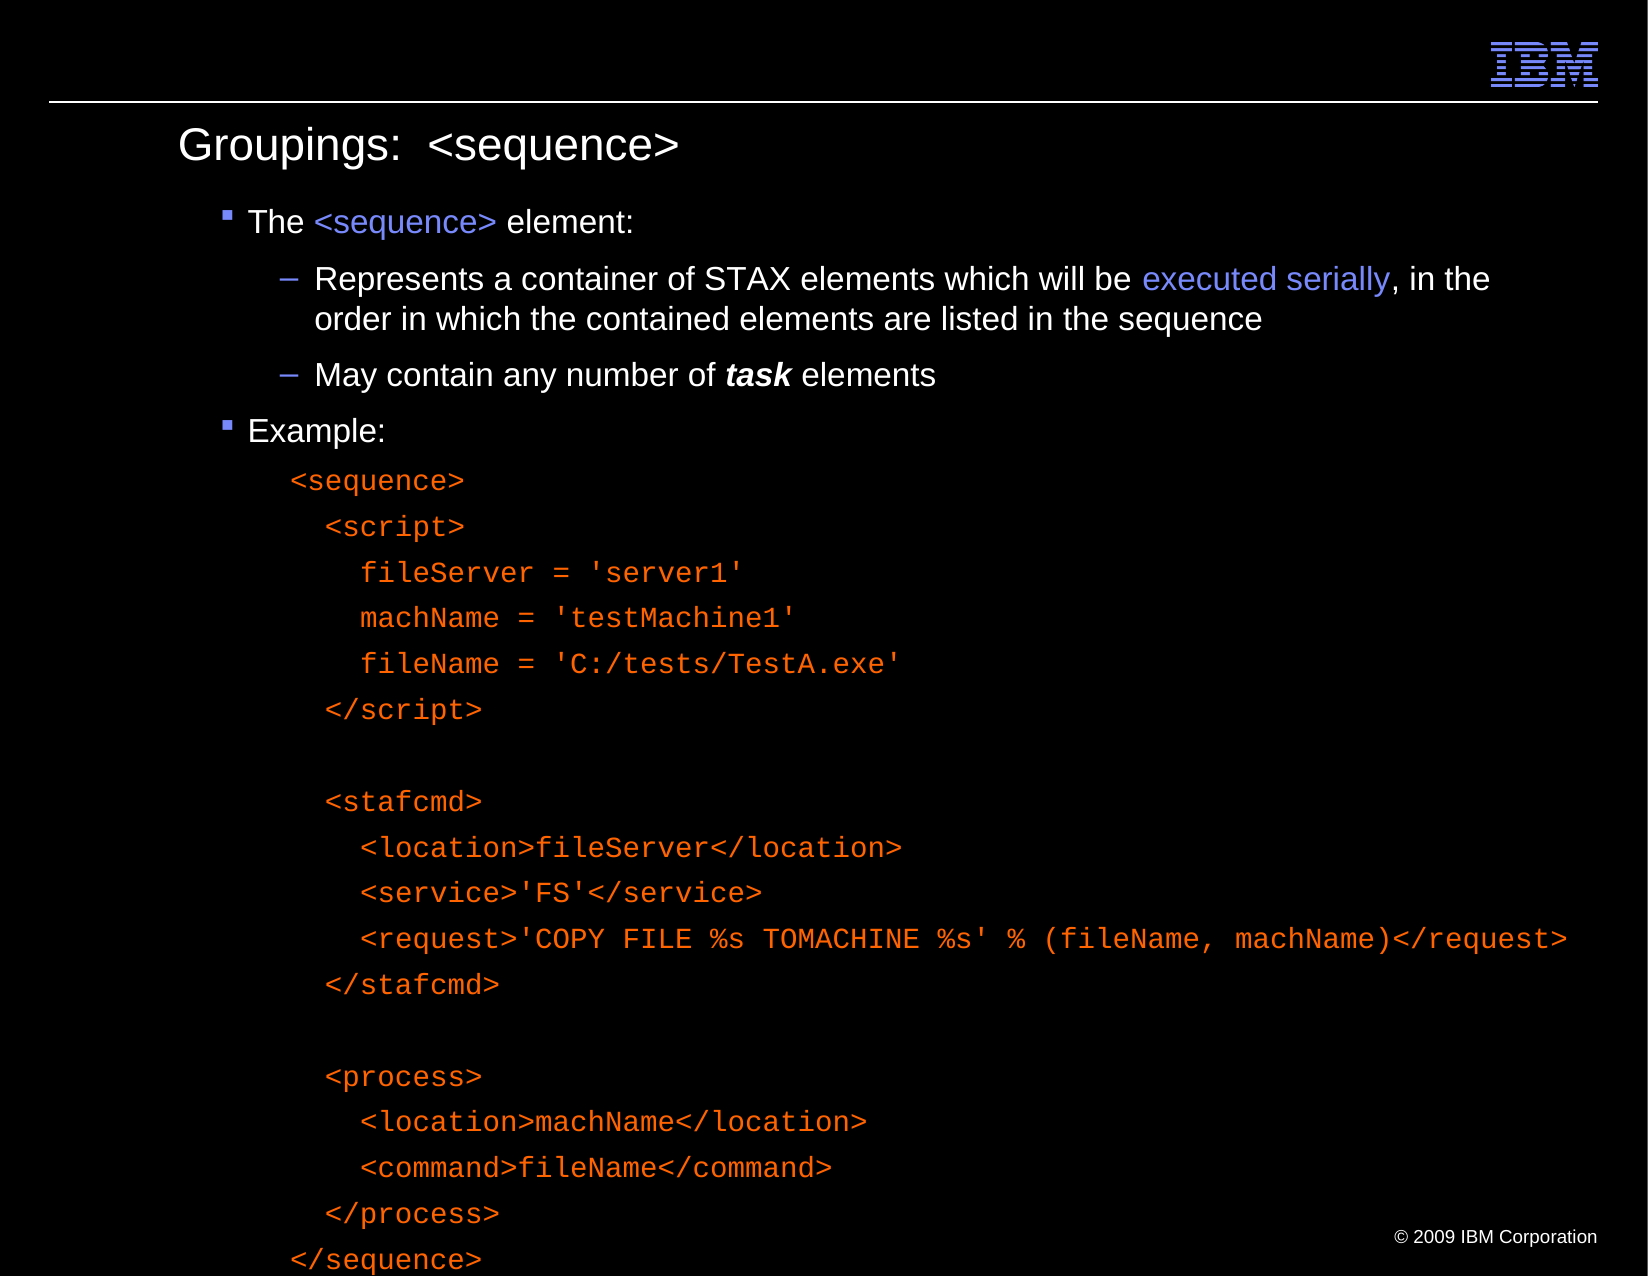

# Groupings: <sequence>
The <sequence> element:
Represents a container of STAX elements which will be executed serially, in the order in which the contained elements are listed in the sequence
May contain any number of task elements
Example:
 <sequence>
 <script>
 fileServer = 'server1'
 machName = 'testMachine1'
 fileName = 'C:/tests/TestA.exe'
 </script>
 <stafcmd>
 <location>fileServer</location>
 <service>'FS'</service>
 <request>'COPY FILE %s TOMACHINE %s' % (fileName, machName)</request>
 </stafcmd>
 <process>
 <location>machName</location>
 <command>fileName</command>
 </process>
 </sequence>